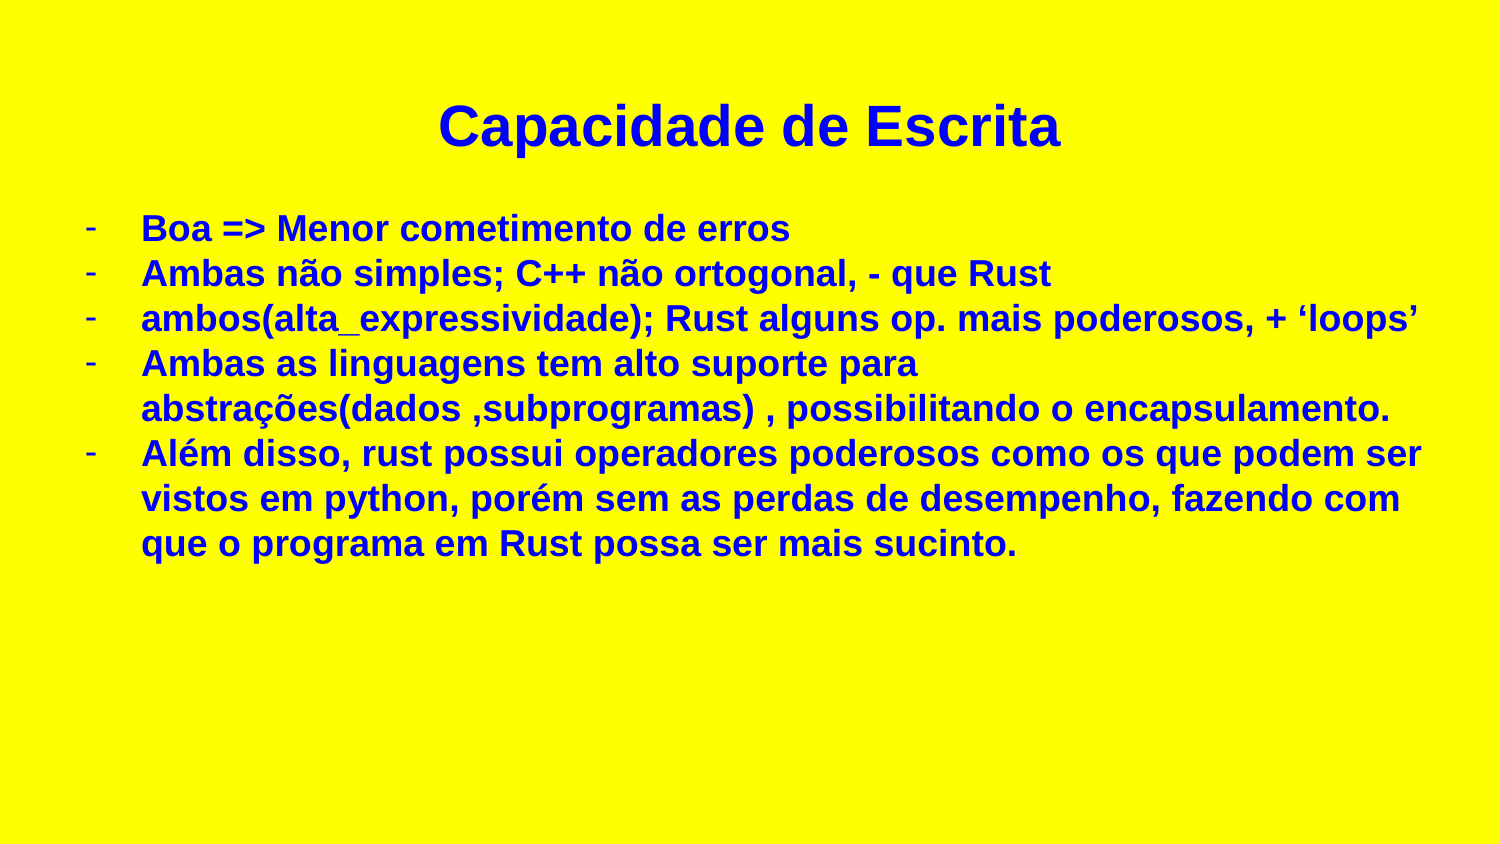

# Capacidade de Escrita
Boa => Menor cometimento de erros
Ambas não simples; C++ não ortogonal, - que Rust
ambos(alta_expressividade); Rust alguns op. mais poderosos, + ‘loops’
Ambas as linguagens tem alto suporte para
abstrações(dados ,subprogramas) , possibilitando o encapsulamento.
Além disso, rust possui operadores poderosos como os que podem ser vistos em python, porém sem as perdas de desempenho, fazendo com que o programa em Rust possa ser mais sucinto.